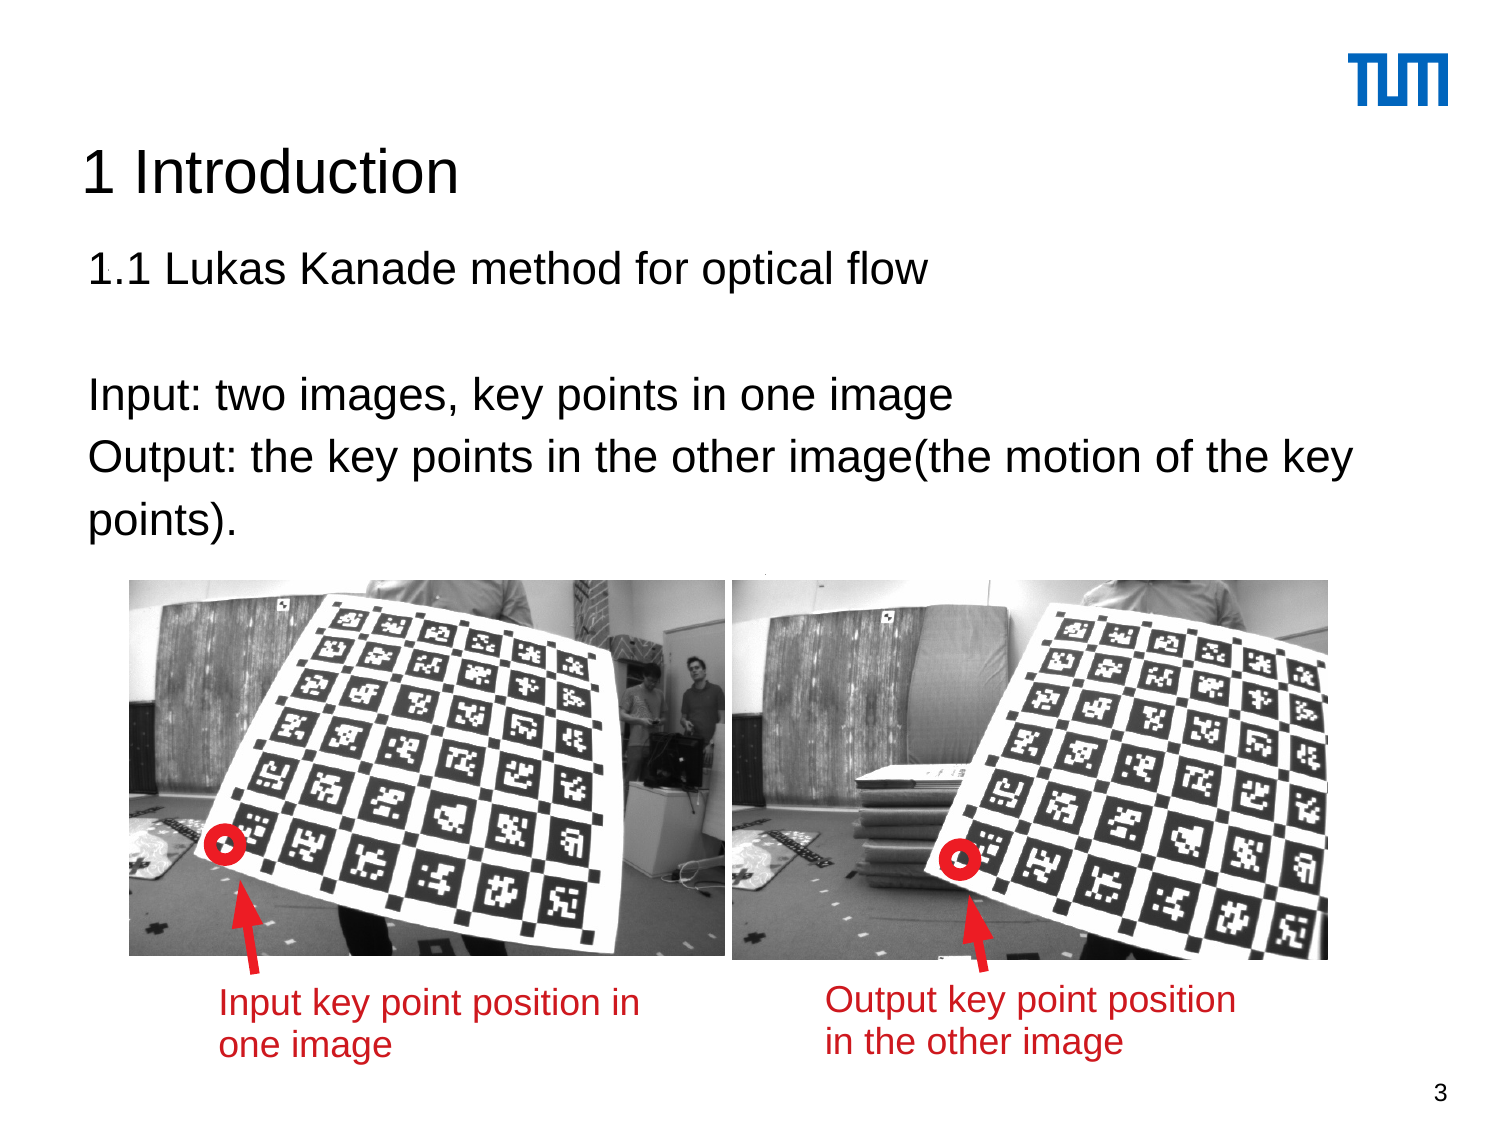

1 Introduction
# 1.1 Lukas Kanade method for optical flow
Input: two images, key points in one image
Output: the key points in the other image(the motion of the key points).
Output key point position in the other image
Input key point position in one image